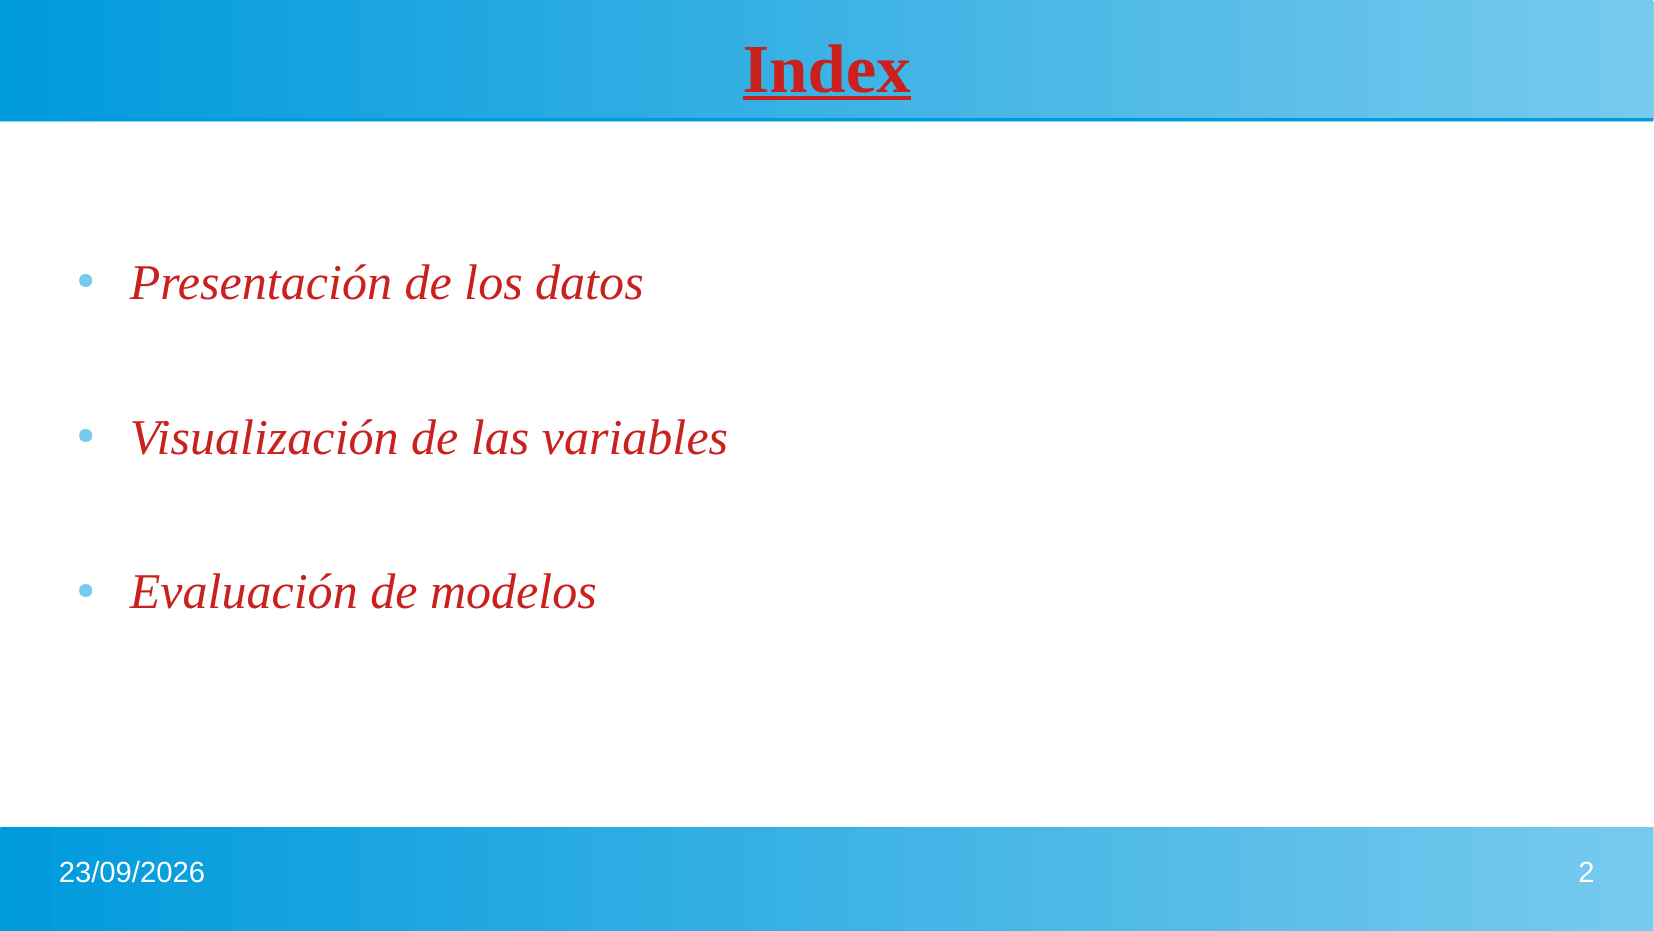

# Index
Presentación de los datos
Visualización de las variables
Evaluación de modelos
2